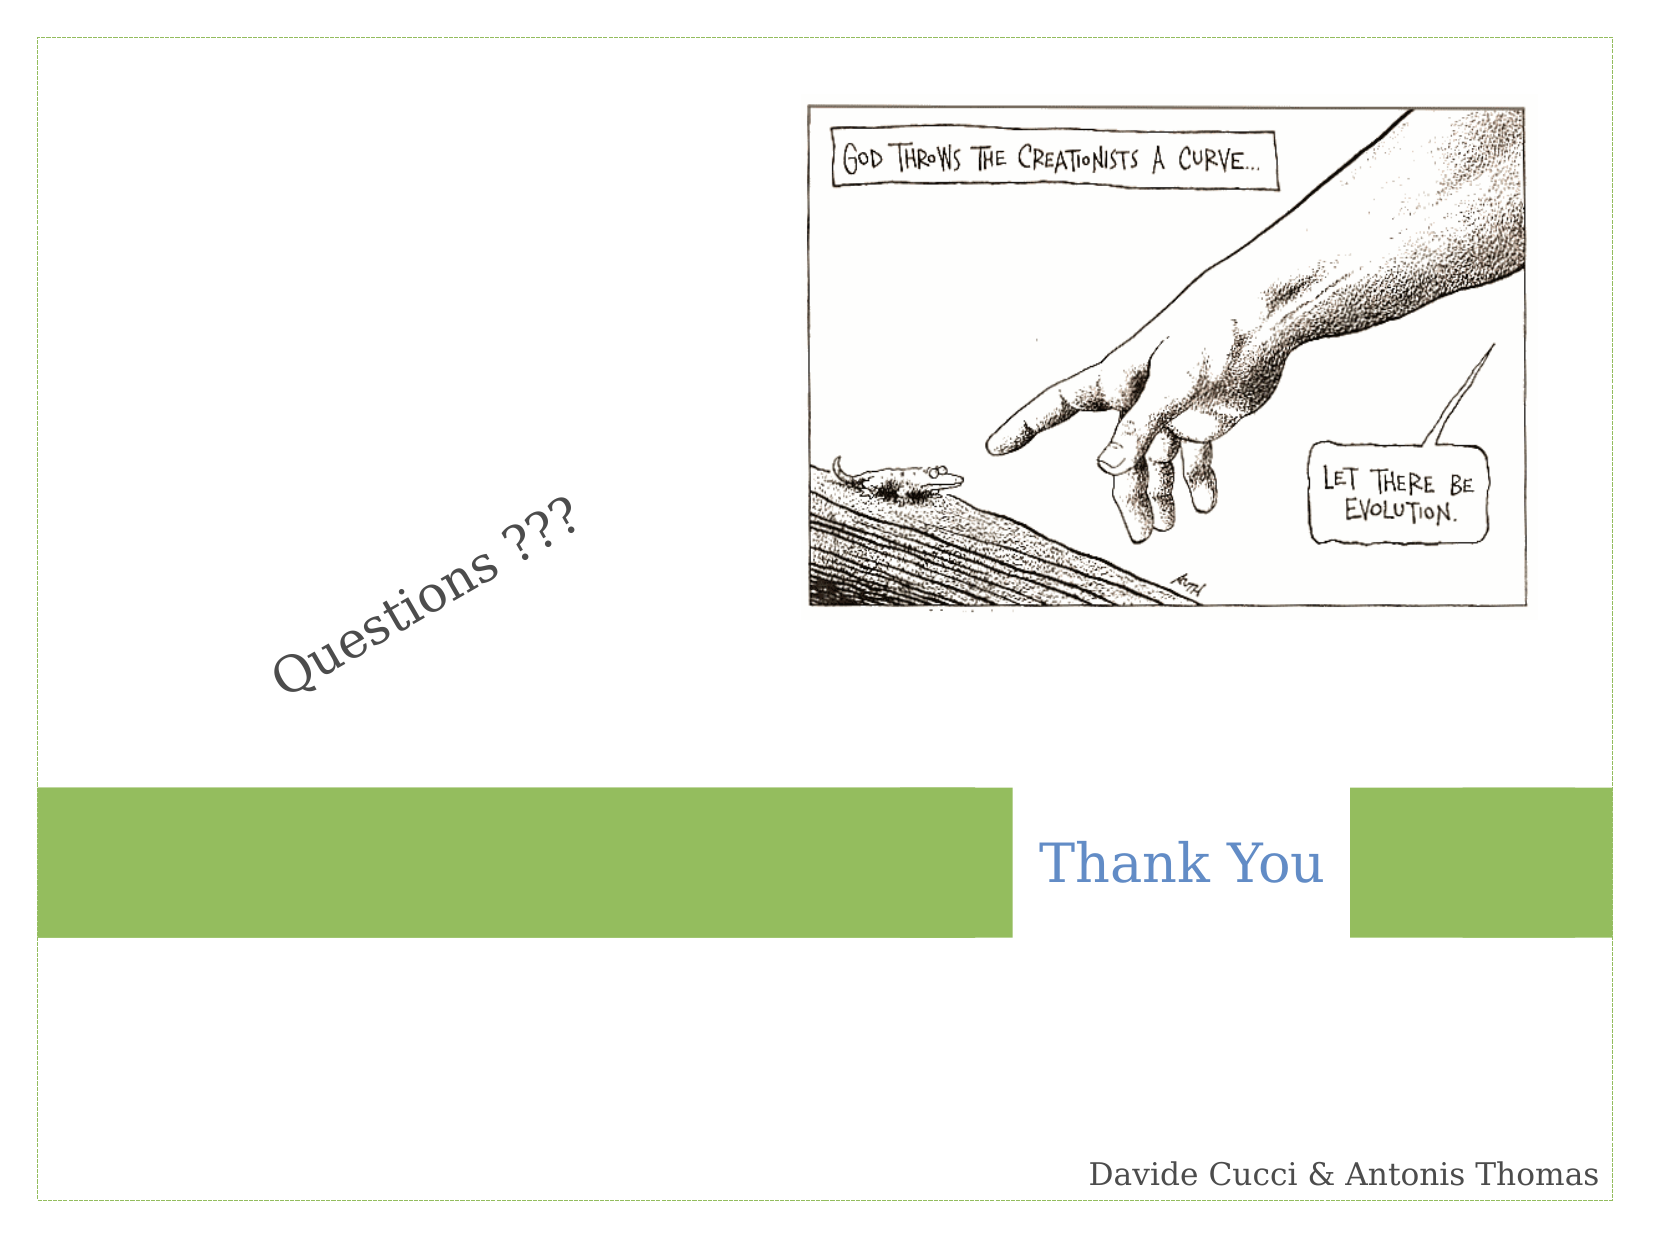

Questions ???
Thank You
Davide Cucci & Antonis Thomas